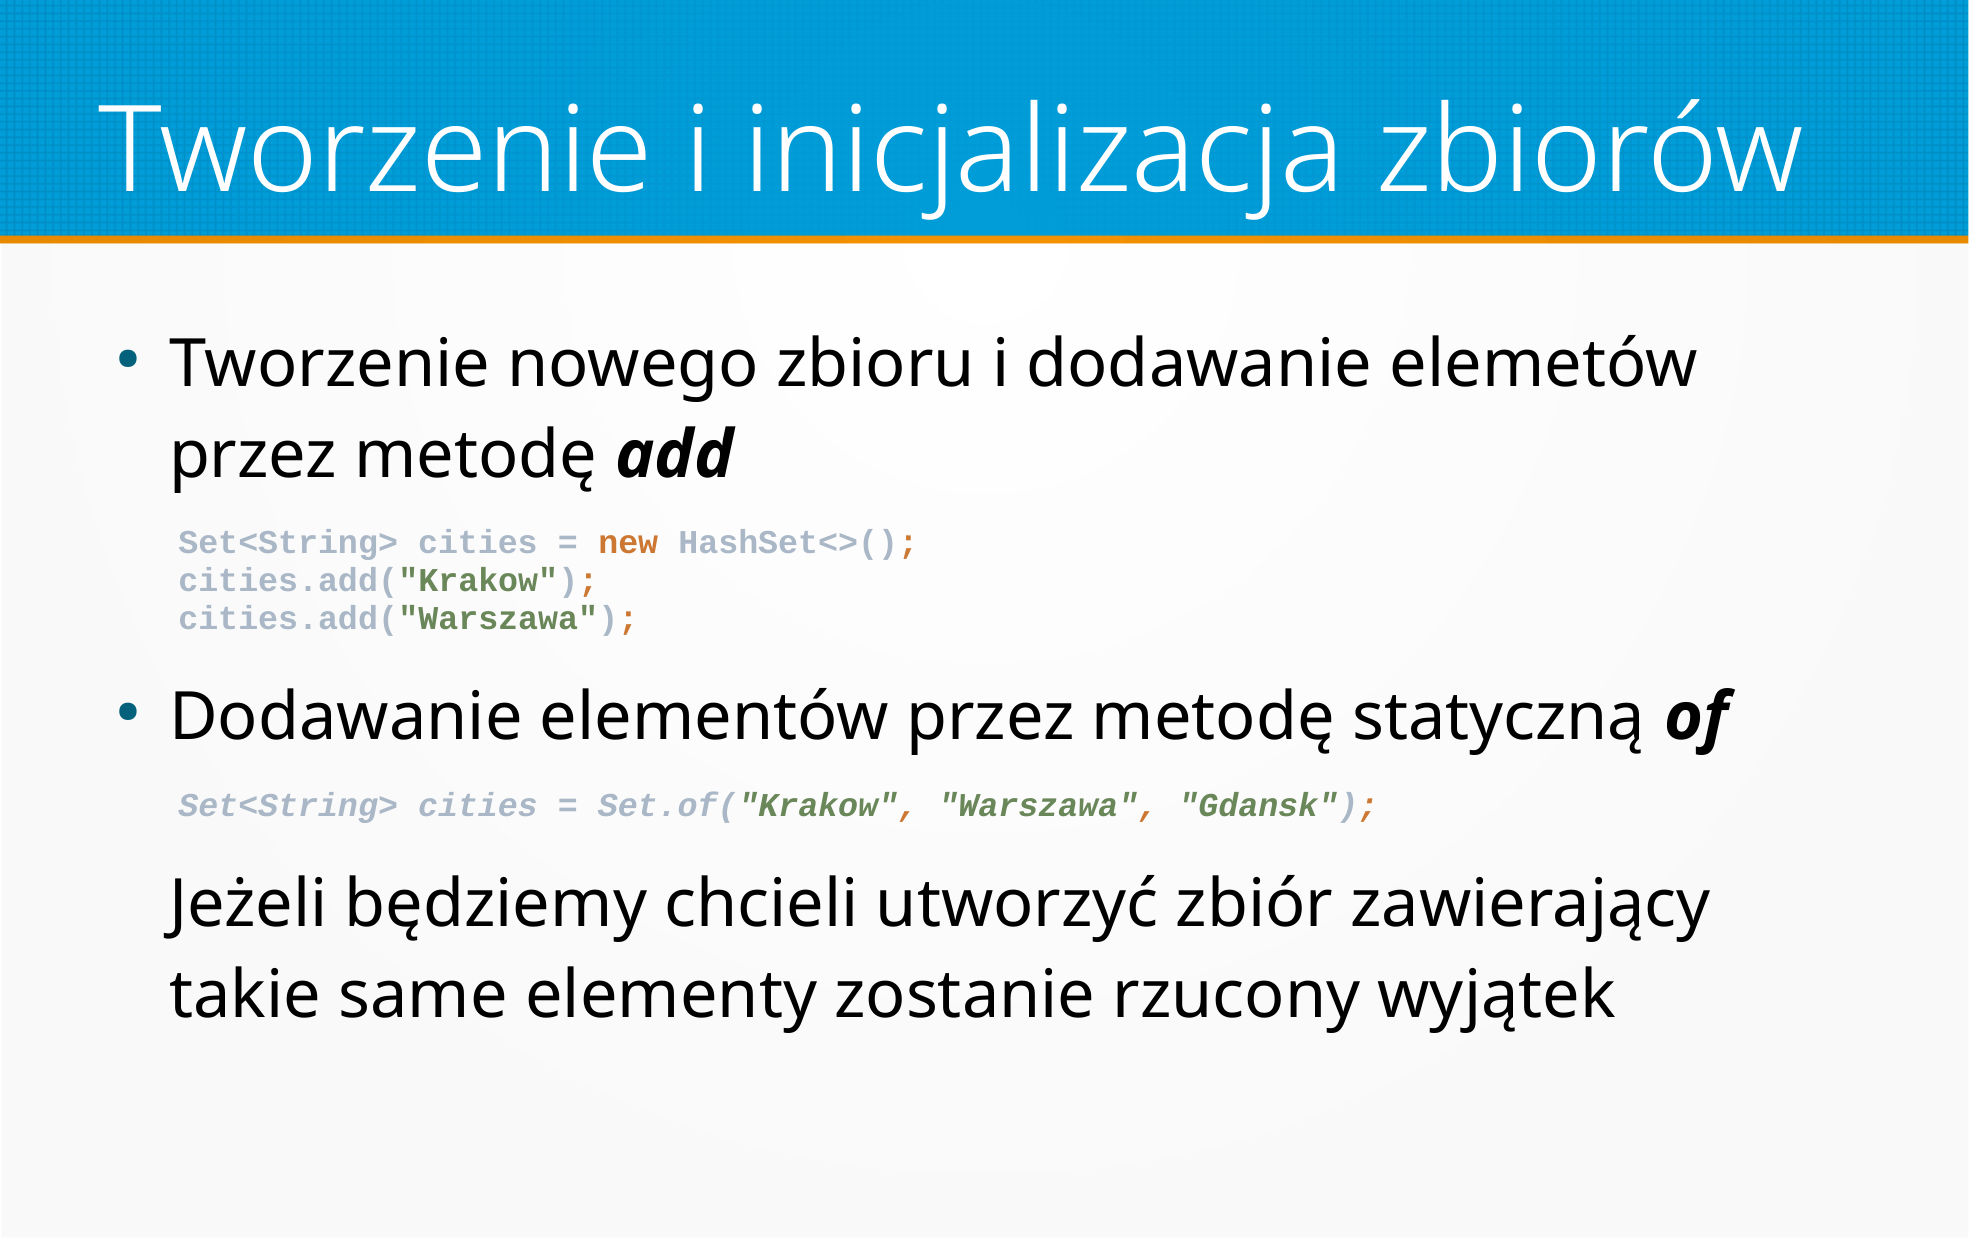

# Tworzenie i inicjalizacja zbiorów
Tworzenie nowego zbioru i dodawanie elemetów przez metodę add
 Set<String> cities = new HashSet<>();
 cities.add("Krakow");
 cities.add("Warszawa");
Dodawanie elementów przez metodę statyczną of
 Set<String> cities = Set.of("Krakow", "Warszawa", "Gdansk");
Jeżeli będziemy chcieli utworzyć zbiór zawierający takie same elementy zostanie rzucony wyjątek